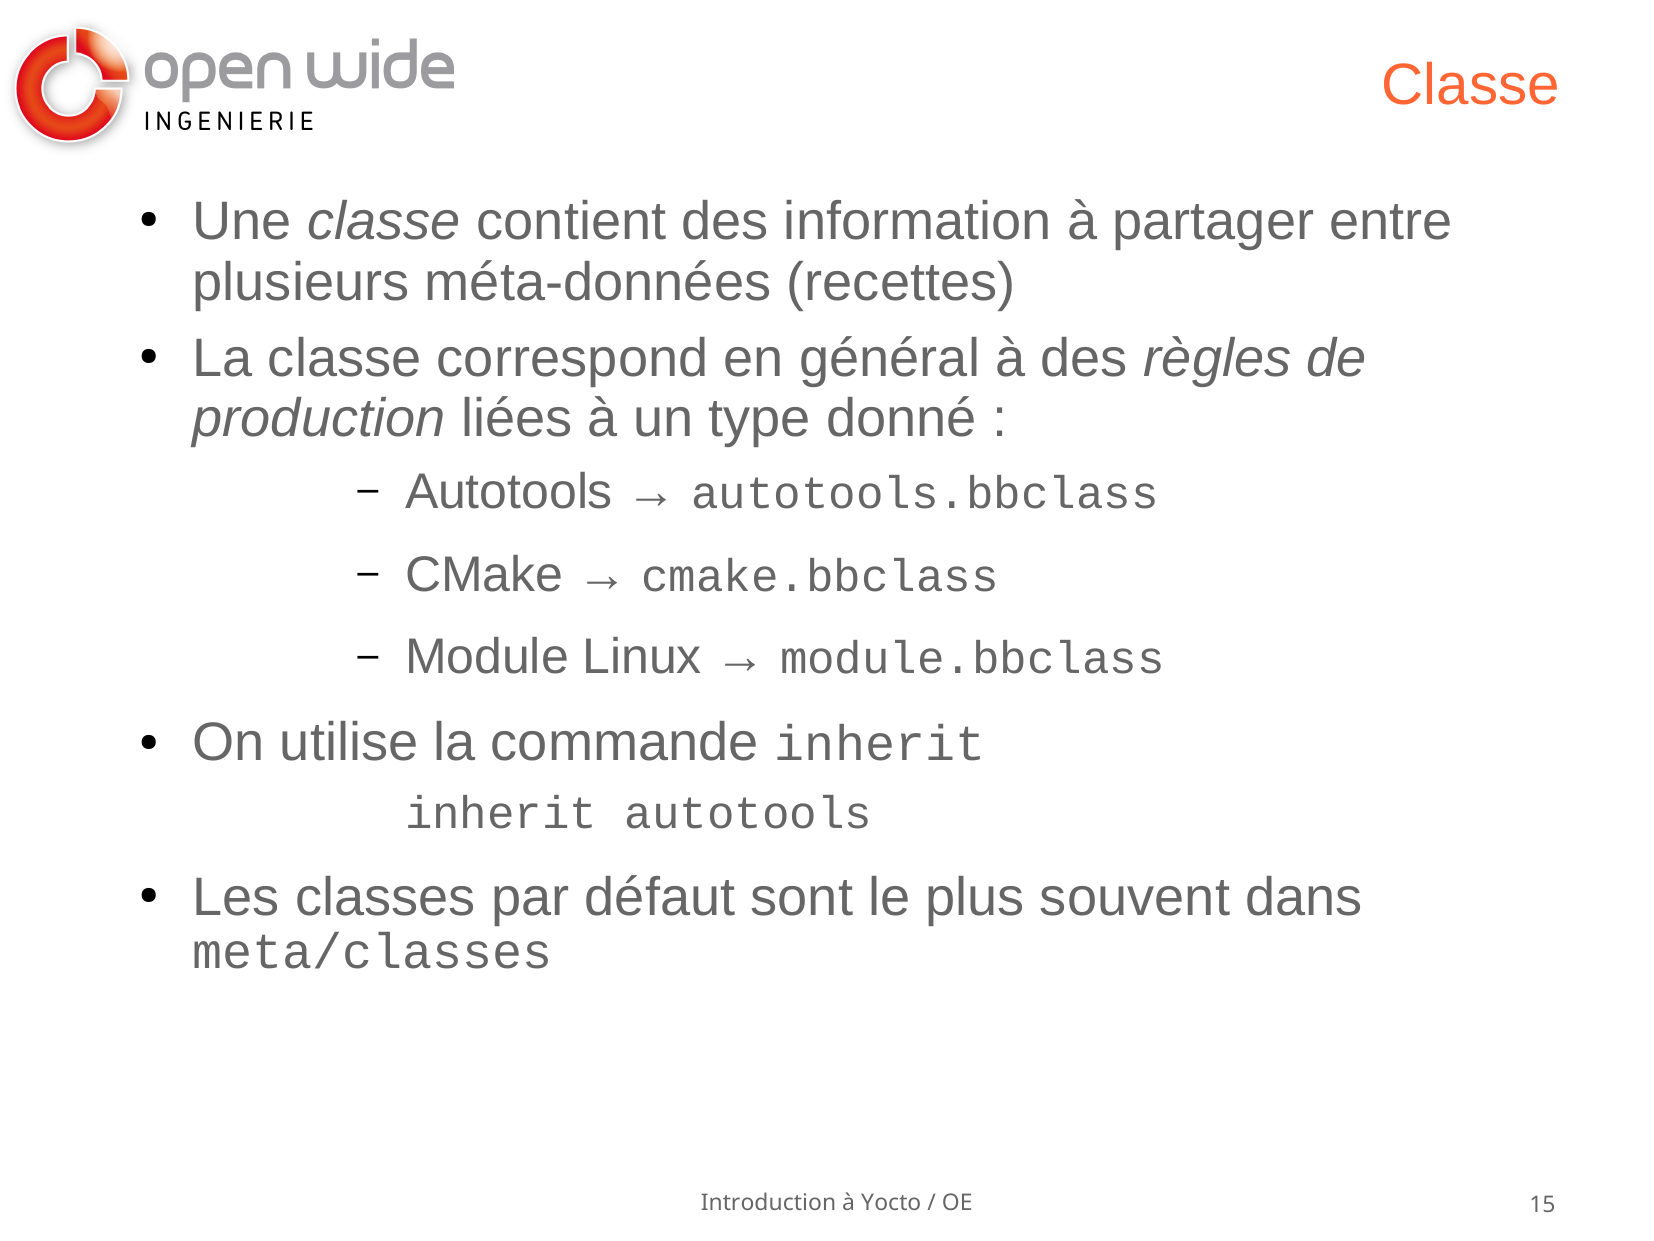

# Classe
Une classe contient des information à partager entre plusieurs méta-données (recettes)
La classe correspond en général à des règles de production liées à un type donné :
Autotools → autotools.bbclass
CMake → cmake.bbclass
Module Linux → module.bbclass
On utilise la commande inherit
inherit autotools
Les classes par défaut sont le plus souvent dans meta/classes